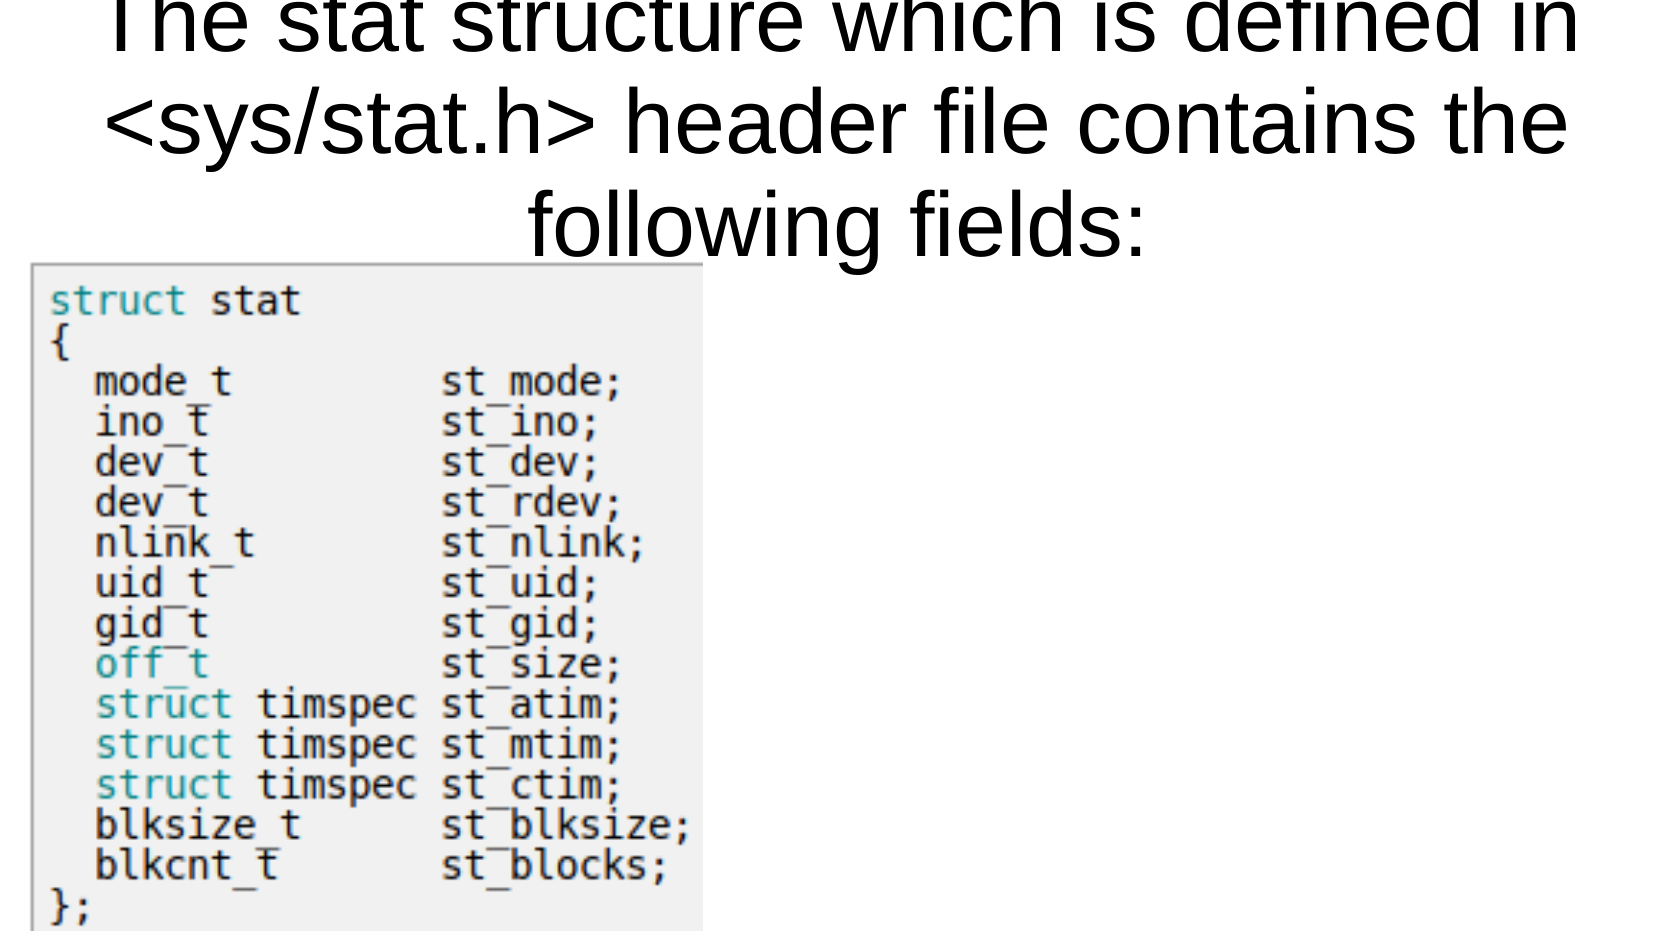

# The stat structure which is defined in <sys/stat.h> header file contains the following fields: